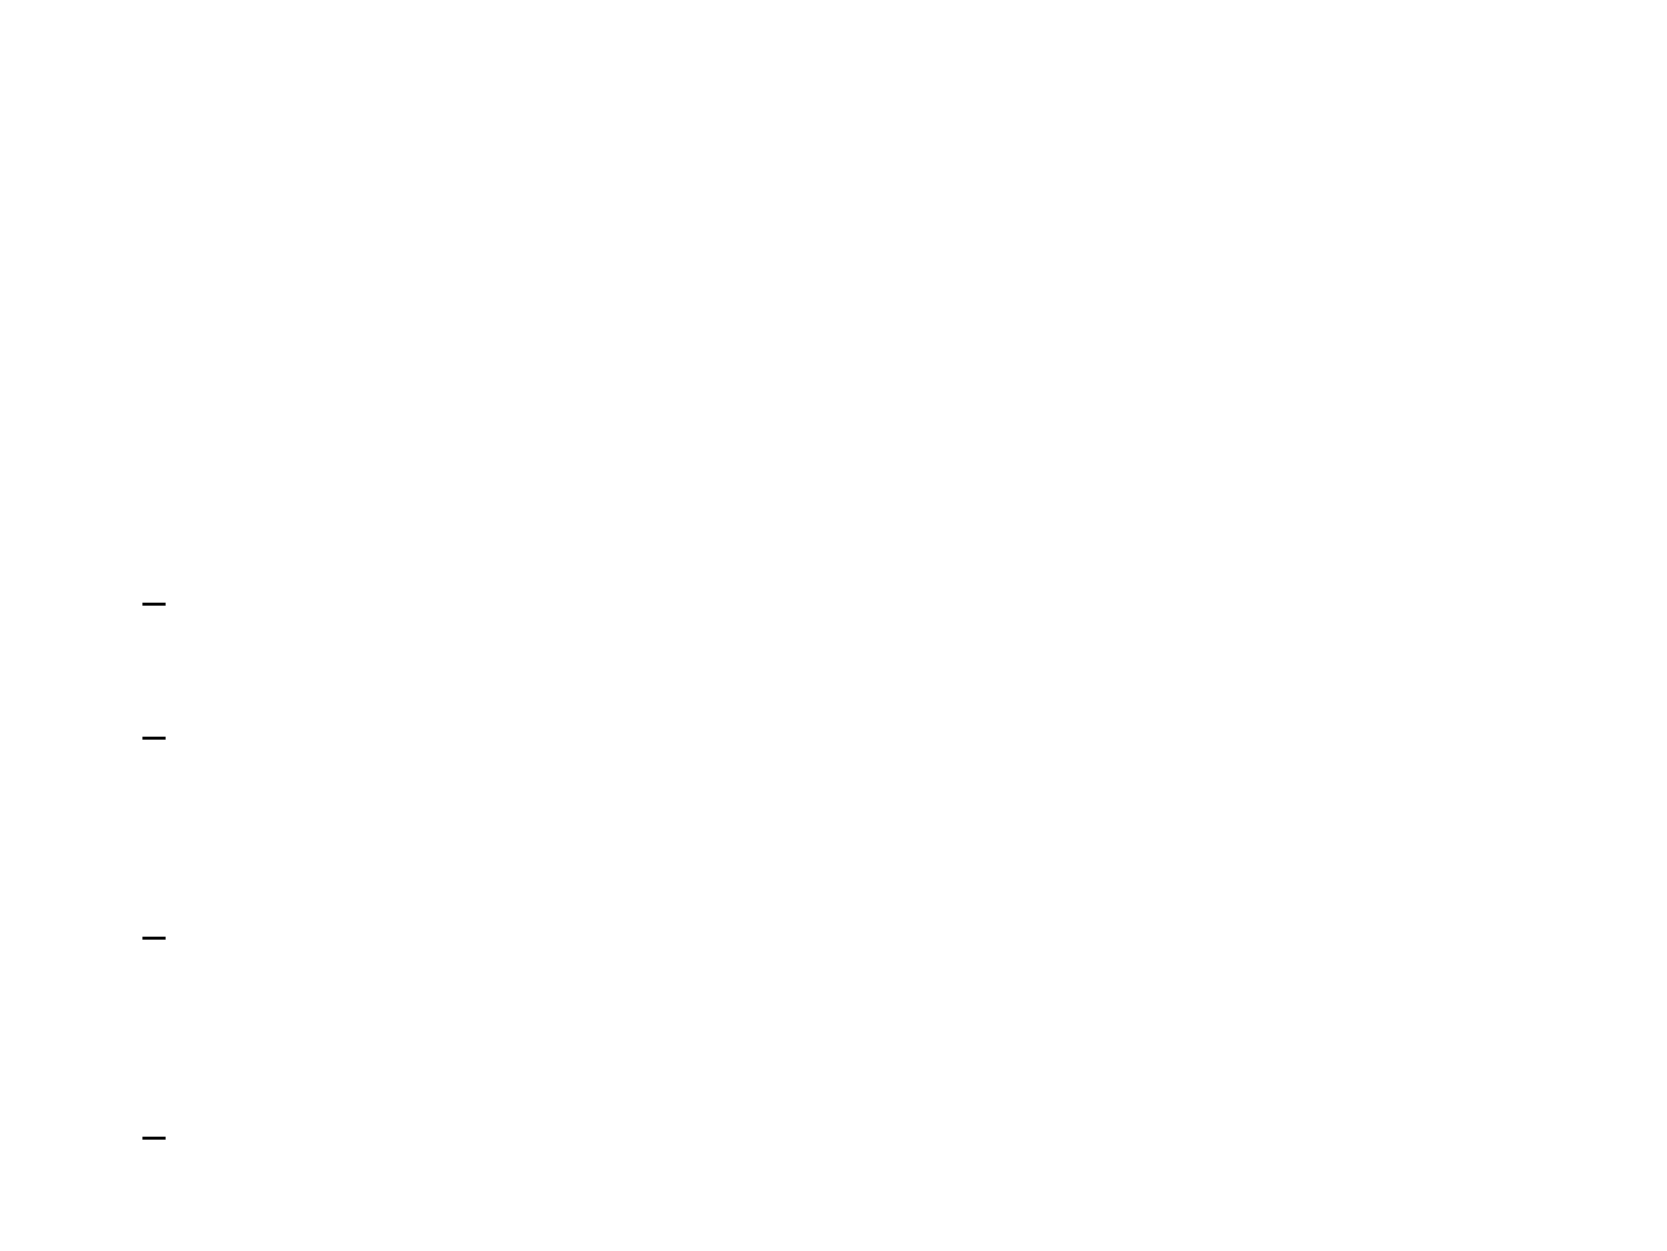

# Caracteres coringa (wildcards)
Caracteres especiais, úteis para referenciar a vários arquivos para um comando (executa várias vezes o mesmo comando para vários arquivos)
*: casa com qualquer caractere, zero ou mais vezes
Exemplo: cat /var/log/secure*
?: casa com qualquer caractere, exatamente uma vez
Exemplo: cat /var/log/secure.?
[1-9] ou [a-z]: casa com qualquer caractere no intervalo, exatamente uma vez
Exemplo: cat /var/log/secure.[2-4]
[abcd]: casa com qualquer caractere no conjunto, exatamente uma vez
Exemplo: cat /var/log/secure.[13]